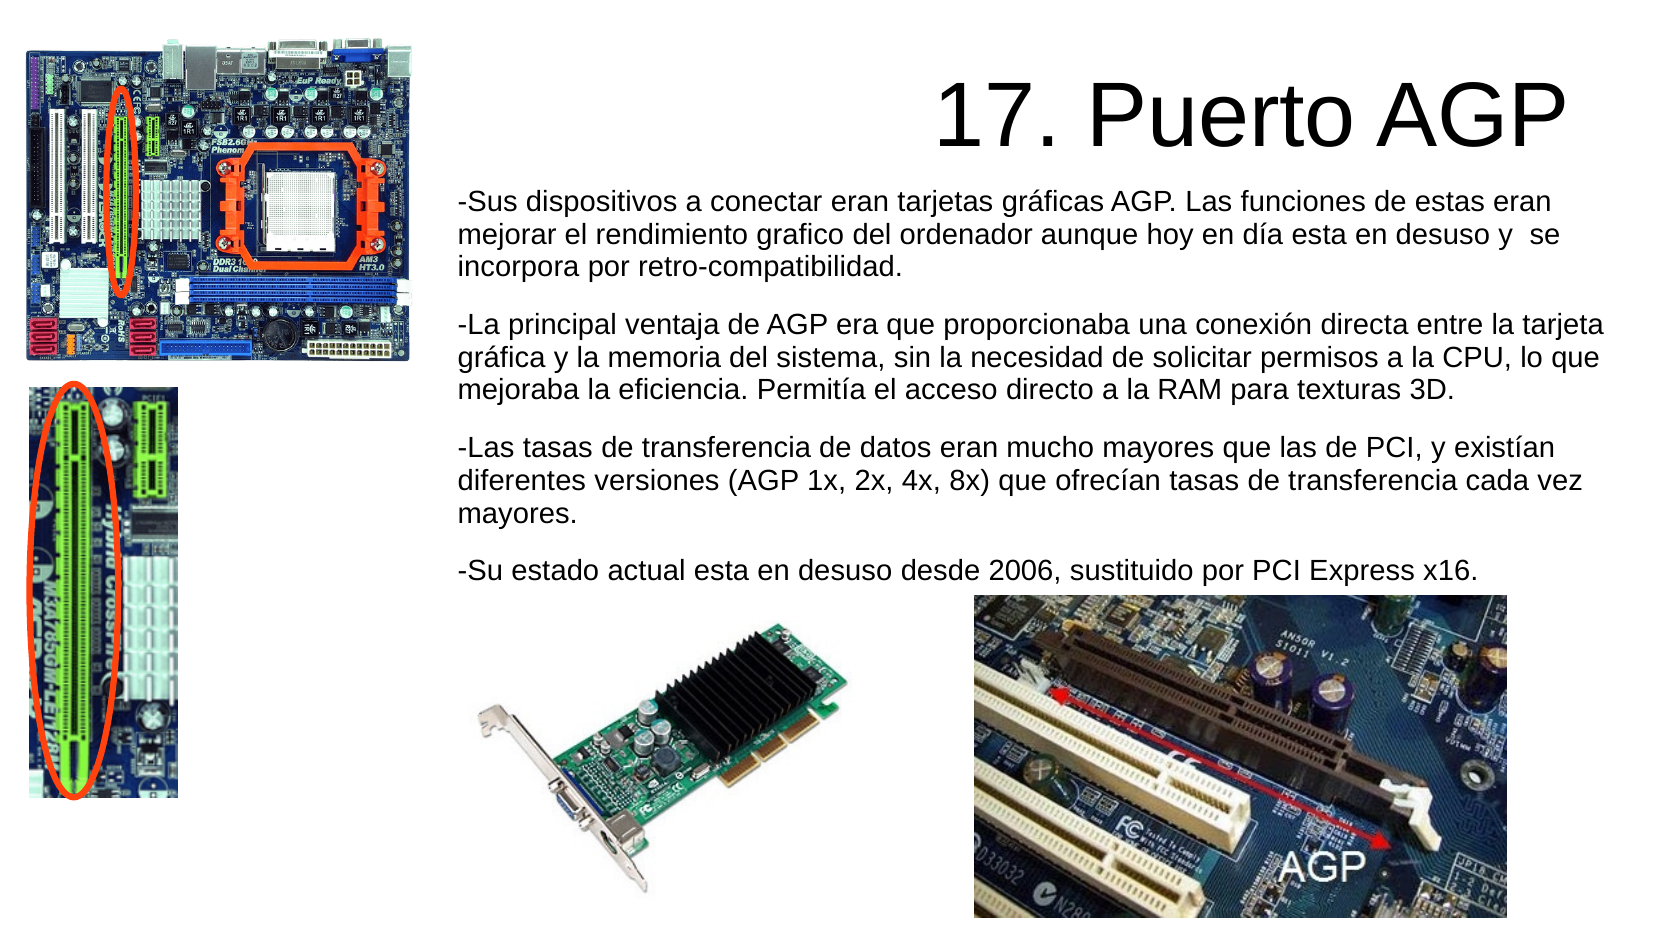

# 17. Puerto AGP
-Sus dispositivos a conectar eran tarjetas gráficas AGP. Las funciones de estas eran mejorar el rendimiento grafico del ordenador aunque hoy en día esta en desuso y se incorpora por retro-compatibilidad.
-La principal ventaja de AGP era que proporcionaba una conexión directa entre la tarjeta gráfica y la memoria del sistema, sin la necesidad de solicitar permisos a la CPU, lo que mejoraba la eficiencia. Permitía el acceso directo a la RAM para texturas 3D.
-Las tasas de transferencia de datos eran mucho mayores que las de PCI, y existían diferentes versiones (AGP 1x, 2x, 4x, 8x) que ofrecían tasas de transferencia cada vez mayores.
-Su estado actual esta en desuso desde 2006, sustituido por PCI Express x16.